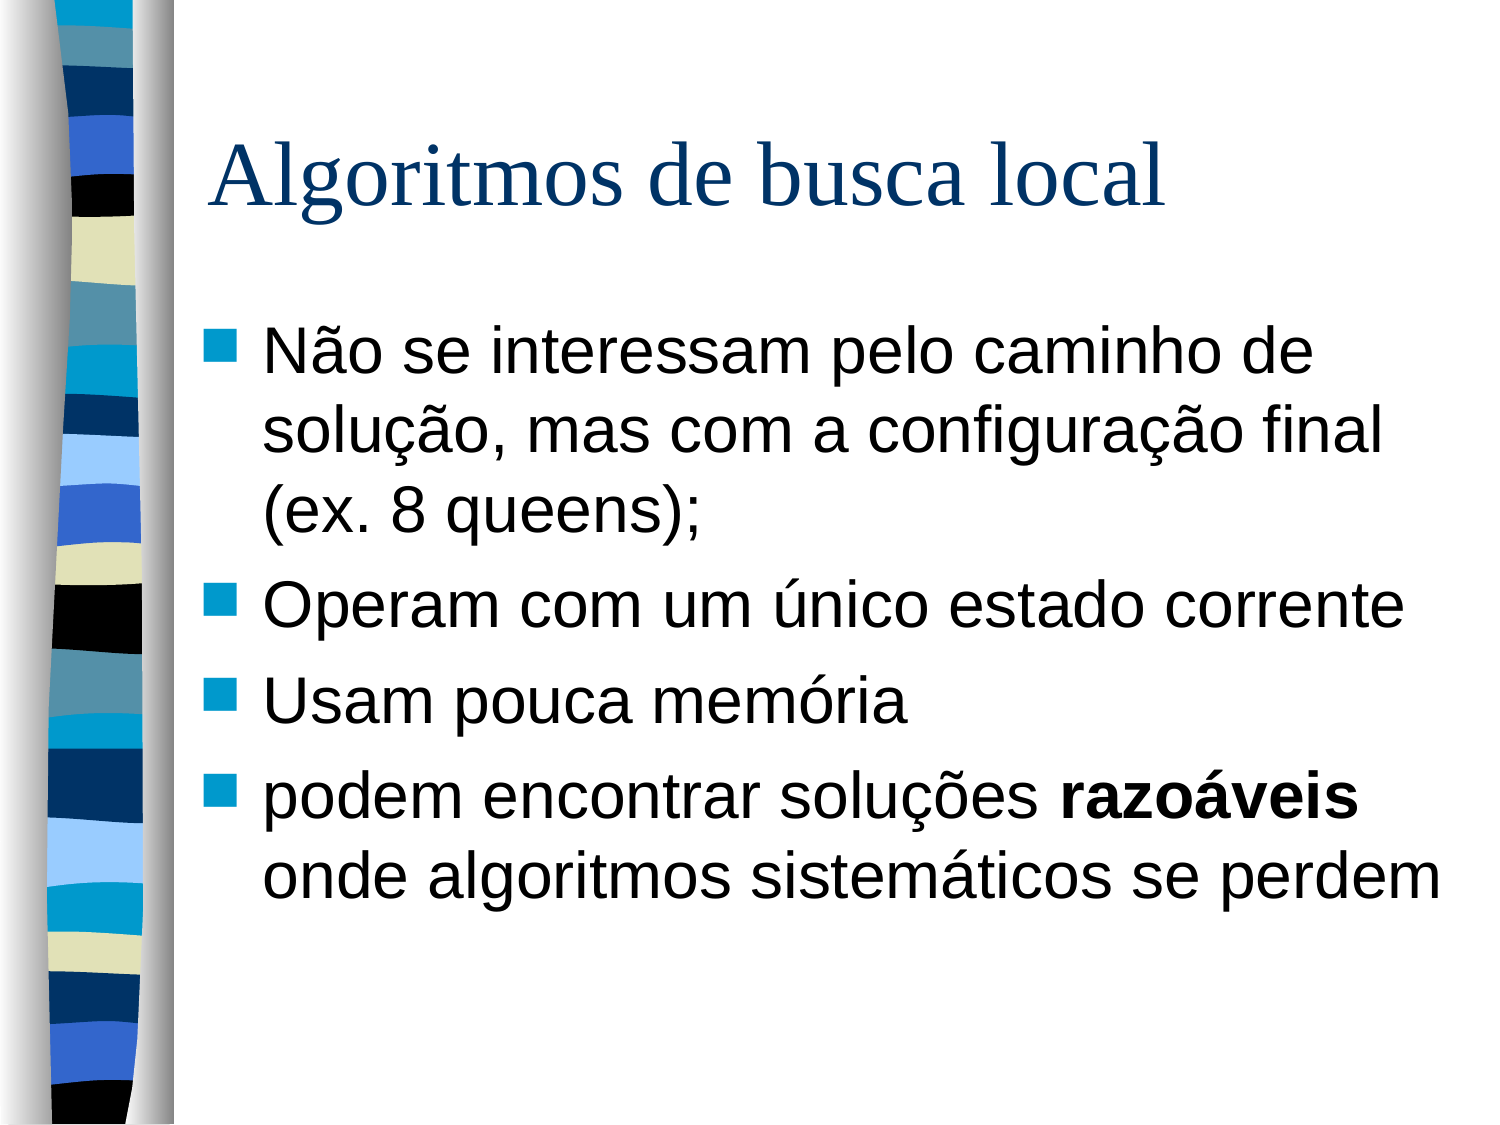

# Algoritmos de busca local
Não se interessam pelo caminho de solução, mas com a configuração final (ex. 8 queens);
Operam com um único estado corrente
Usam pouca memória
podem encontrar soluções razoáveis onde algoritmos sistemáticos se perdem